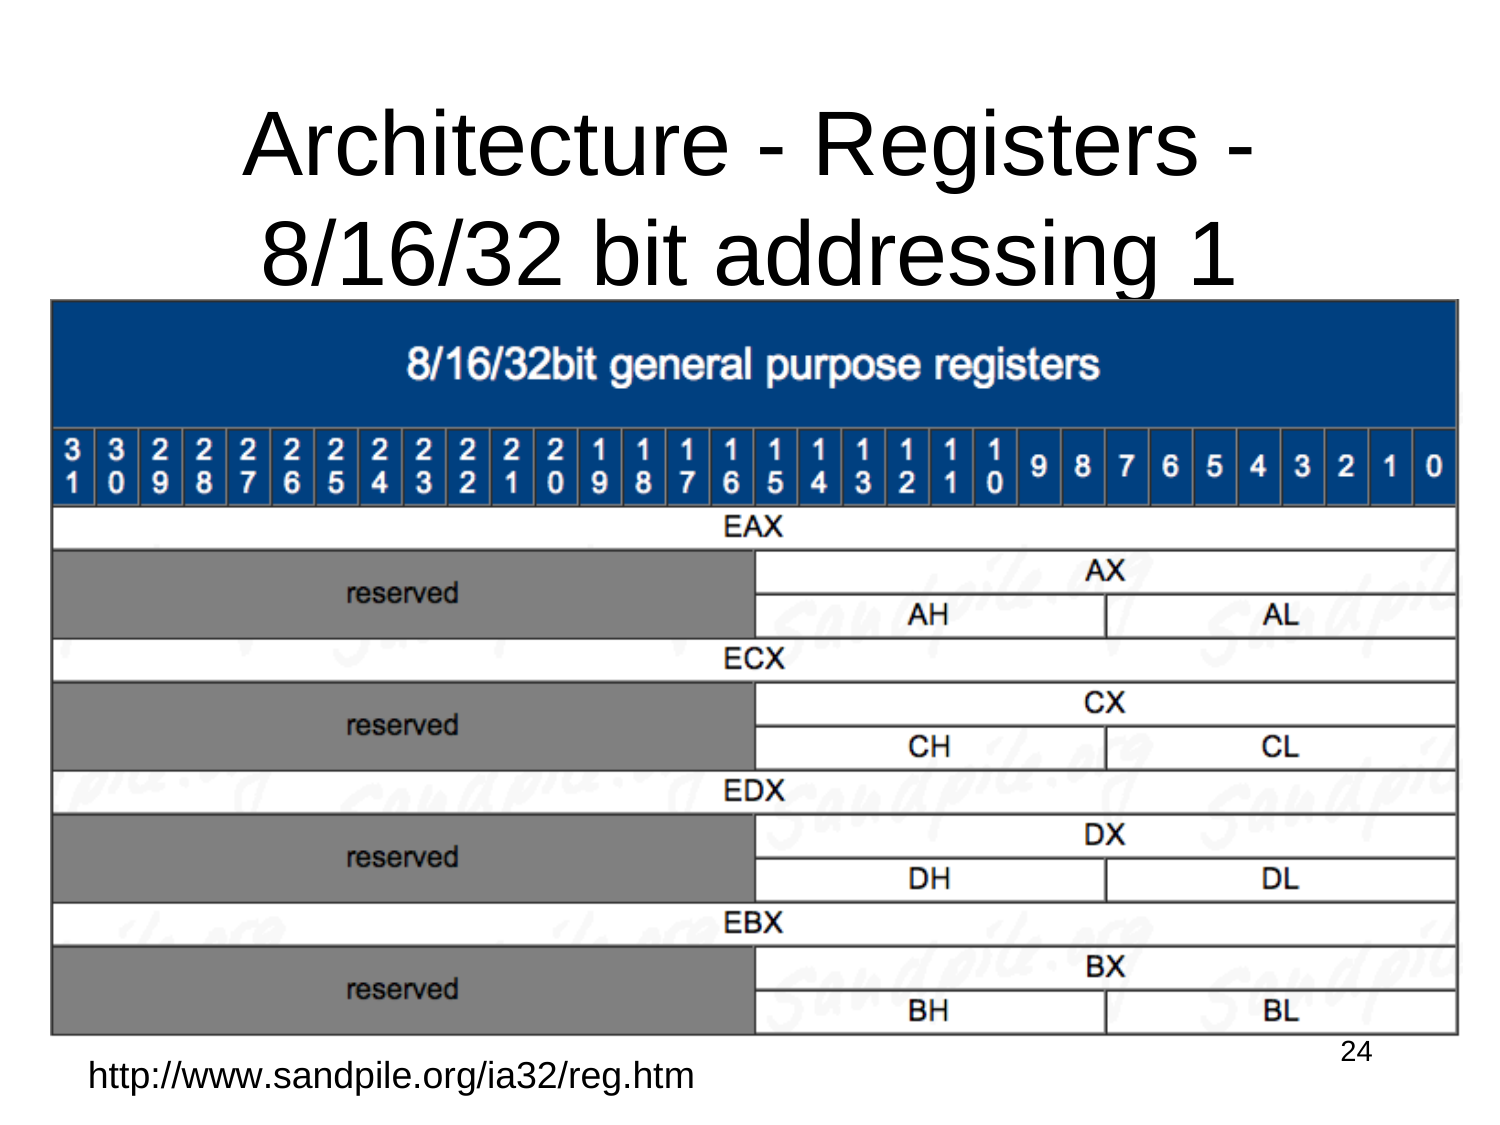

# Architecture - Registers - 8/16/32 bit addressing 1
http://www.sandpile.org/ia32/reg.htm